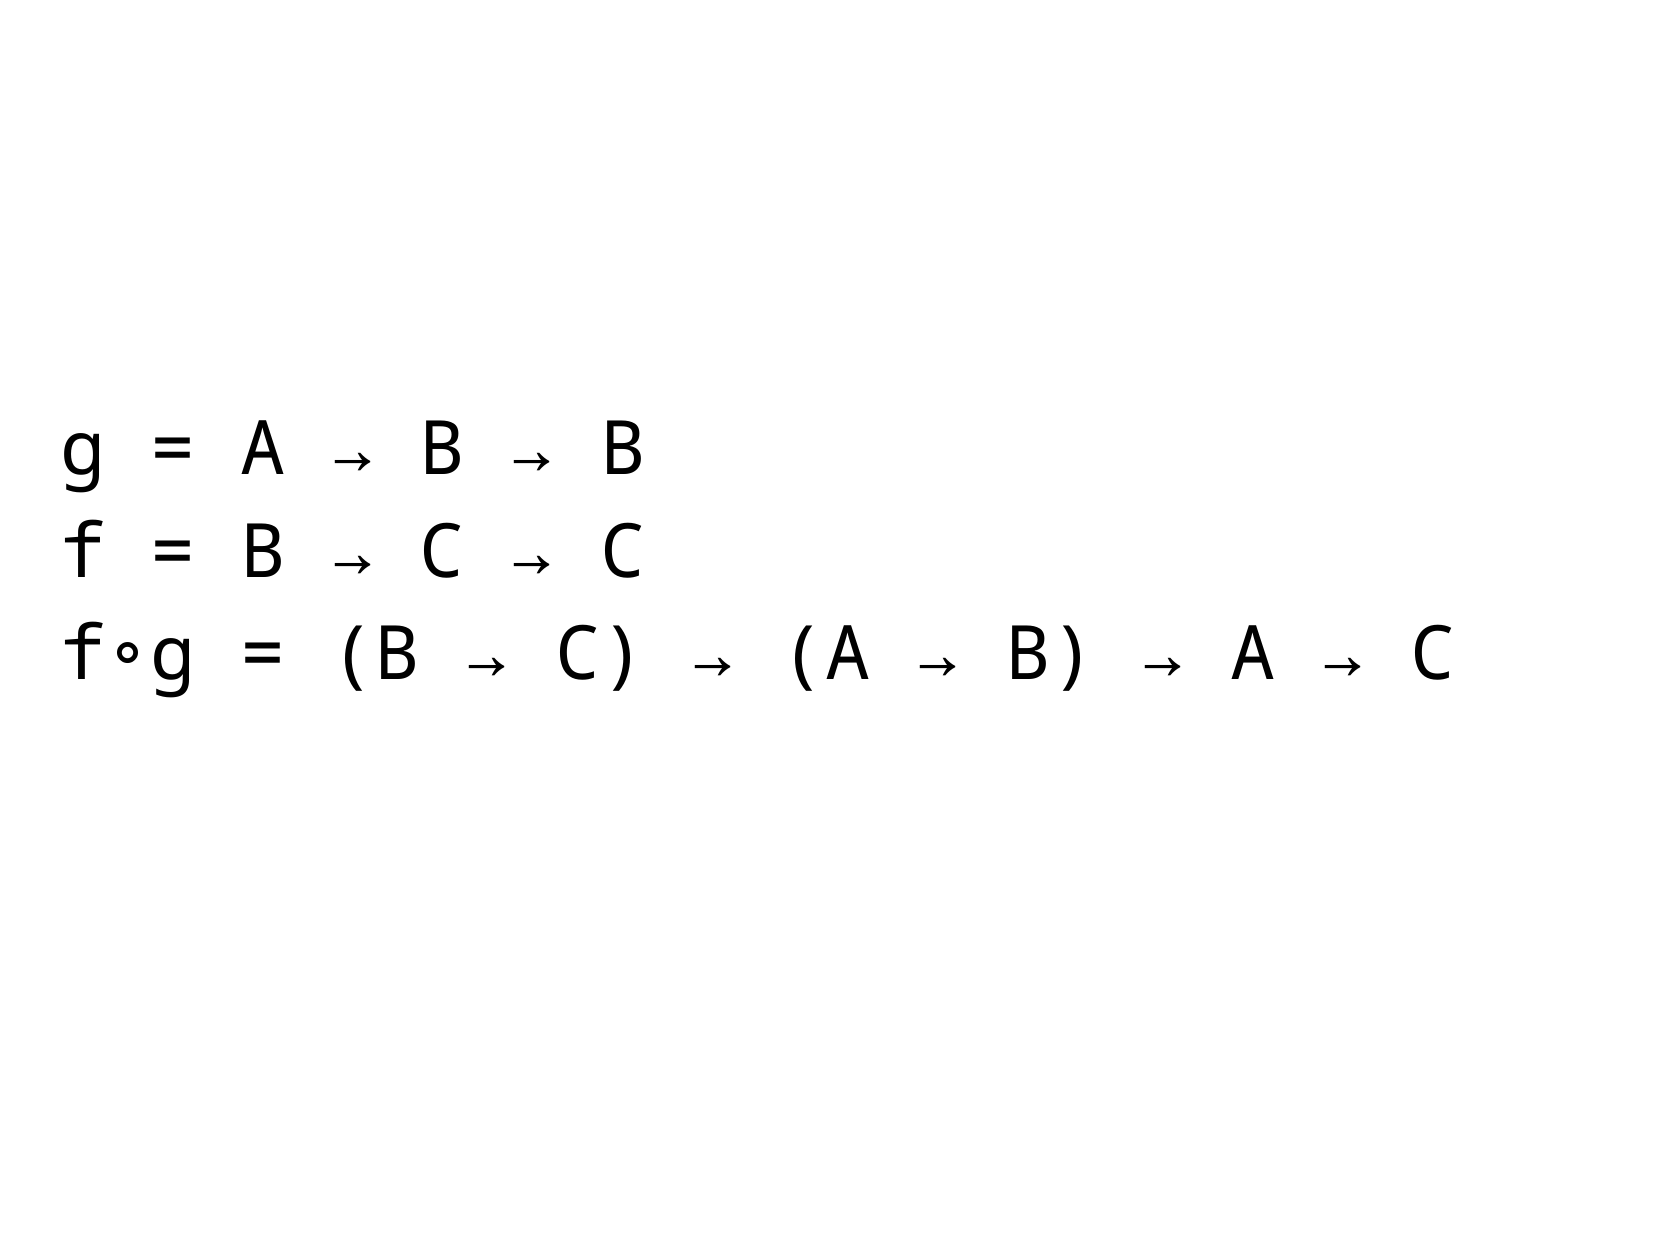

# g = A → B → B f = B → C → C f∘g = (B → C) → (A → B) → A → C